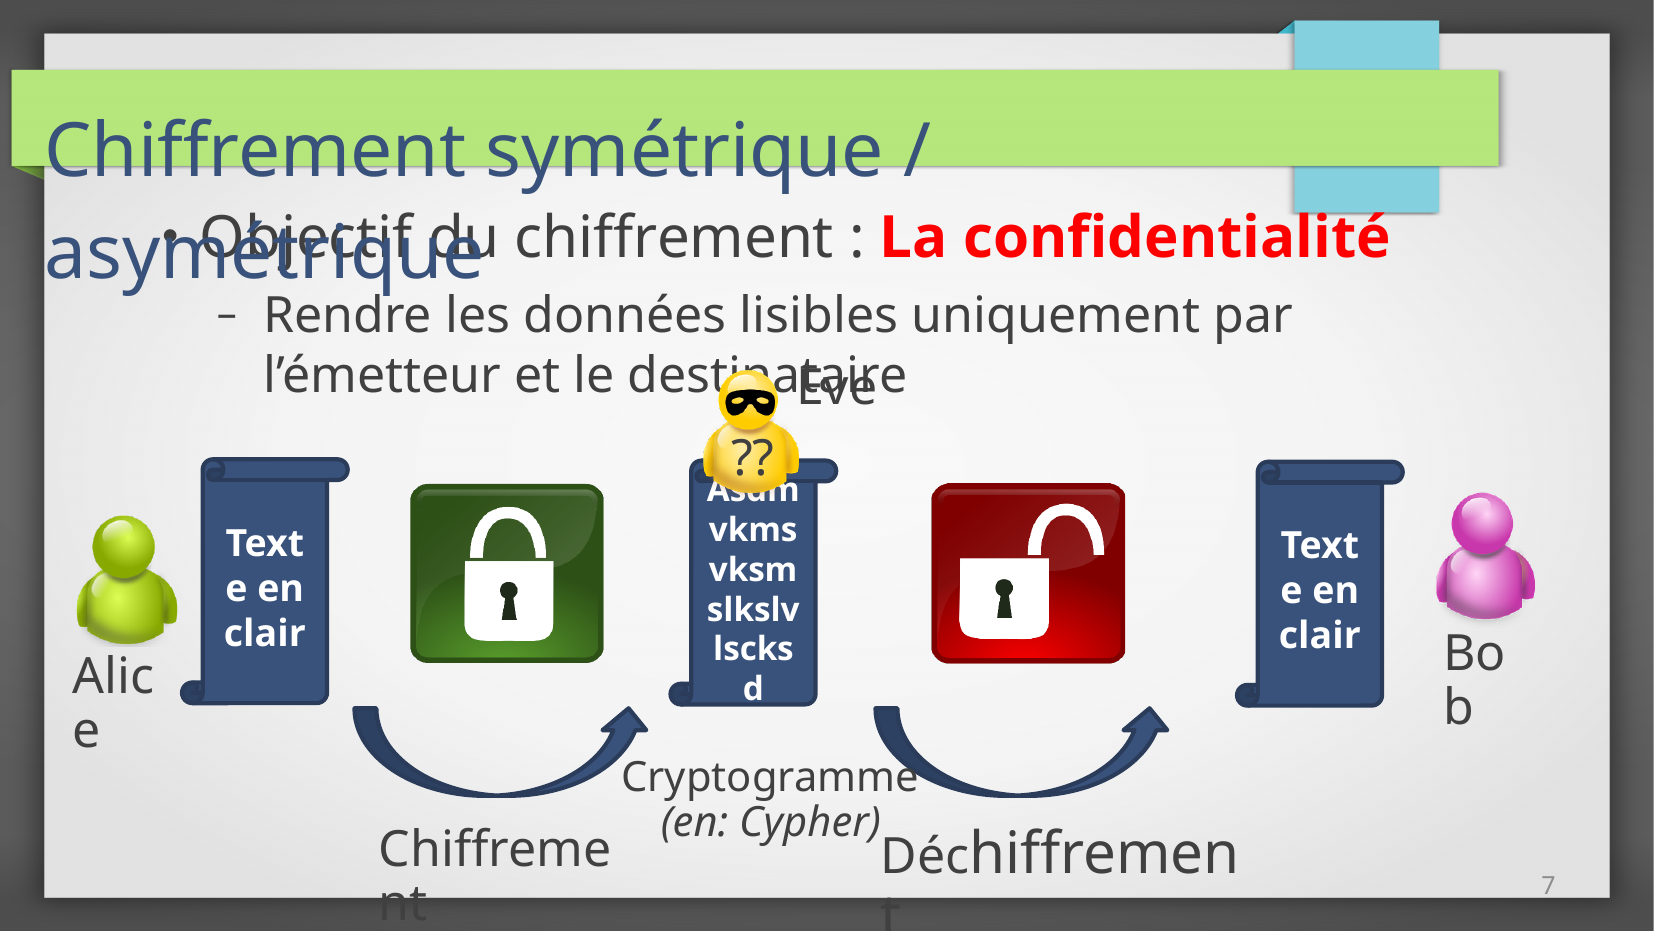

Chiffrement symétrique / asymétrique
Objectif du chiffrement : La confidentialité
Rendre les données lisibles uniquement par l’émetteur et le destinataire
Eve
??
Texte en clair
Asdmvkmsvksmslkslvlscksd
Texte en clair
Bob
Alice
Cryptogramme
(en: Cypher)
Déchiffrement
Chiffrement
6